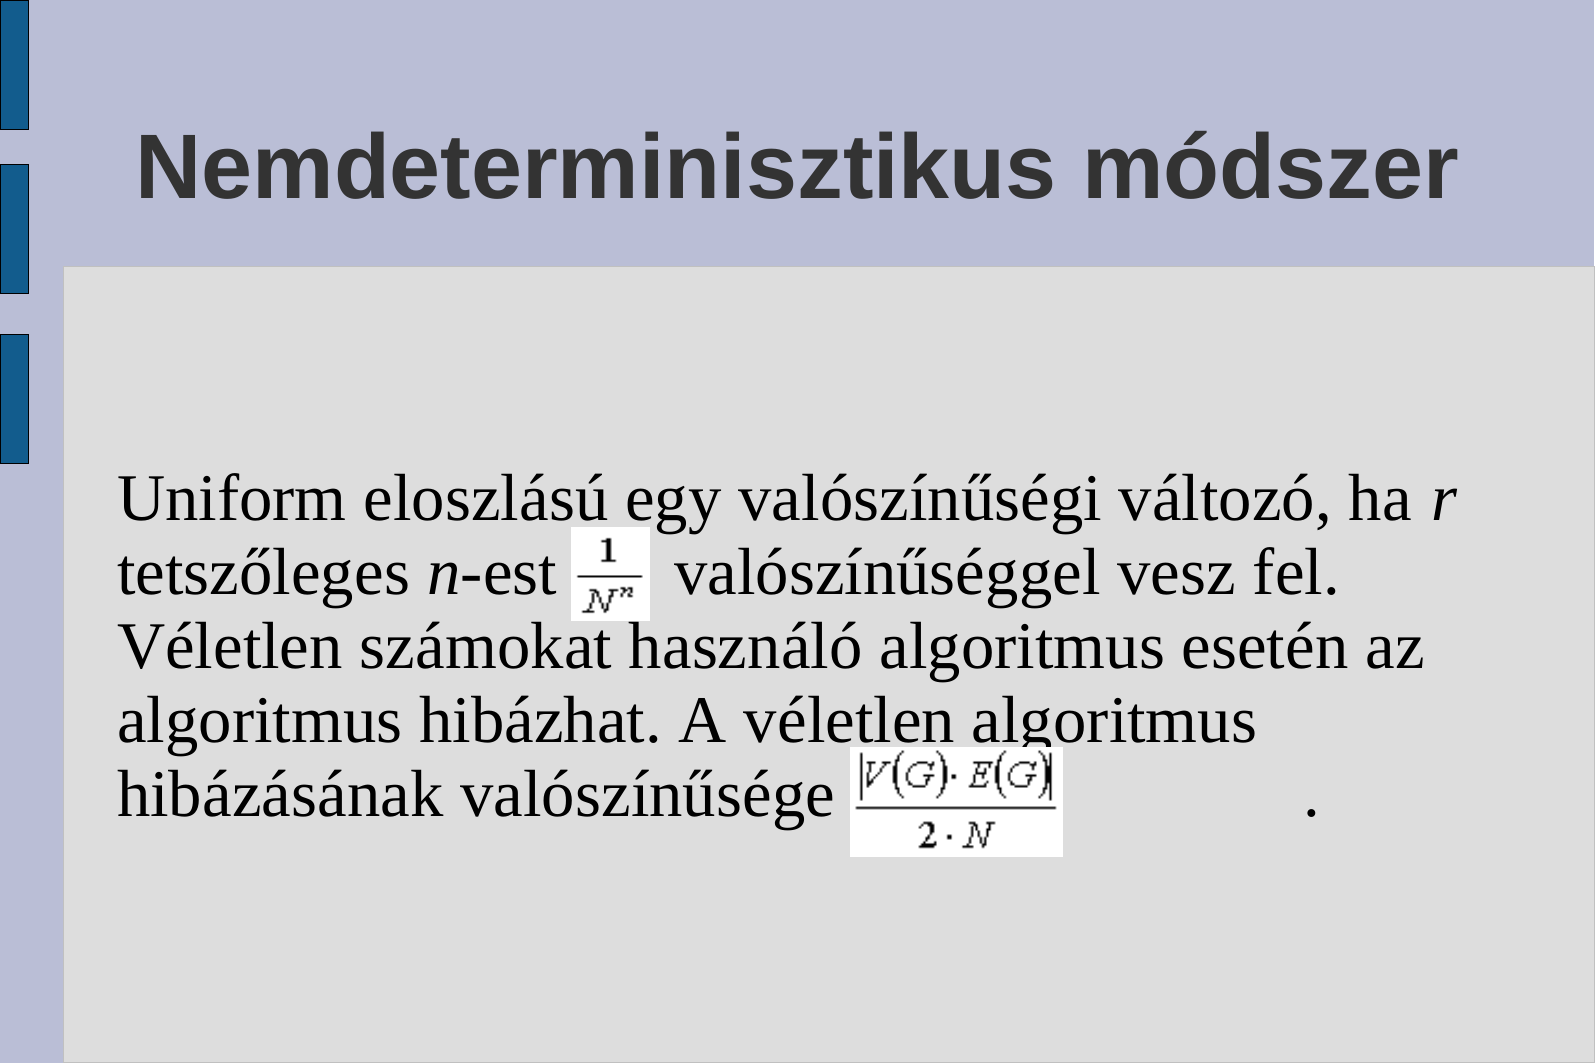

# Nemdeterminisztikus módszer
Uniform eloszlású egy valószínűségi változó, ha r tetszőleges n-est valószínűséggel vesz fel.
Véletlen számokat használó algoritmus esetén az algoritmus hibázhat. A véletlen algoritmus hibázásának valószínűsége .